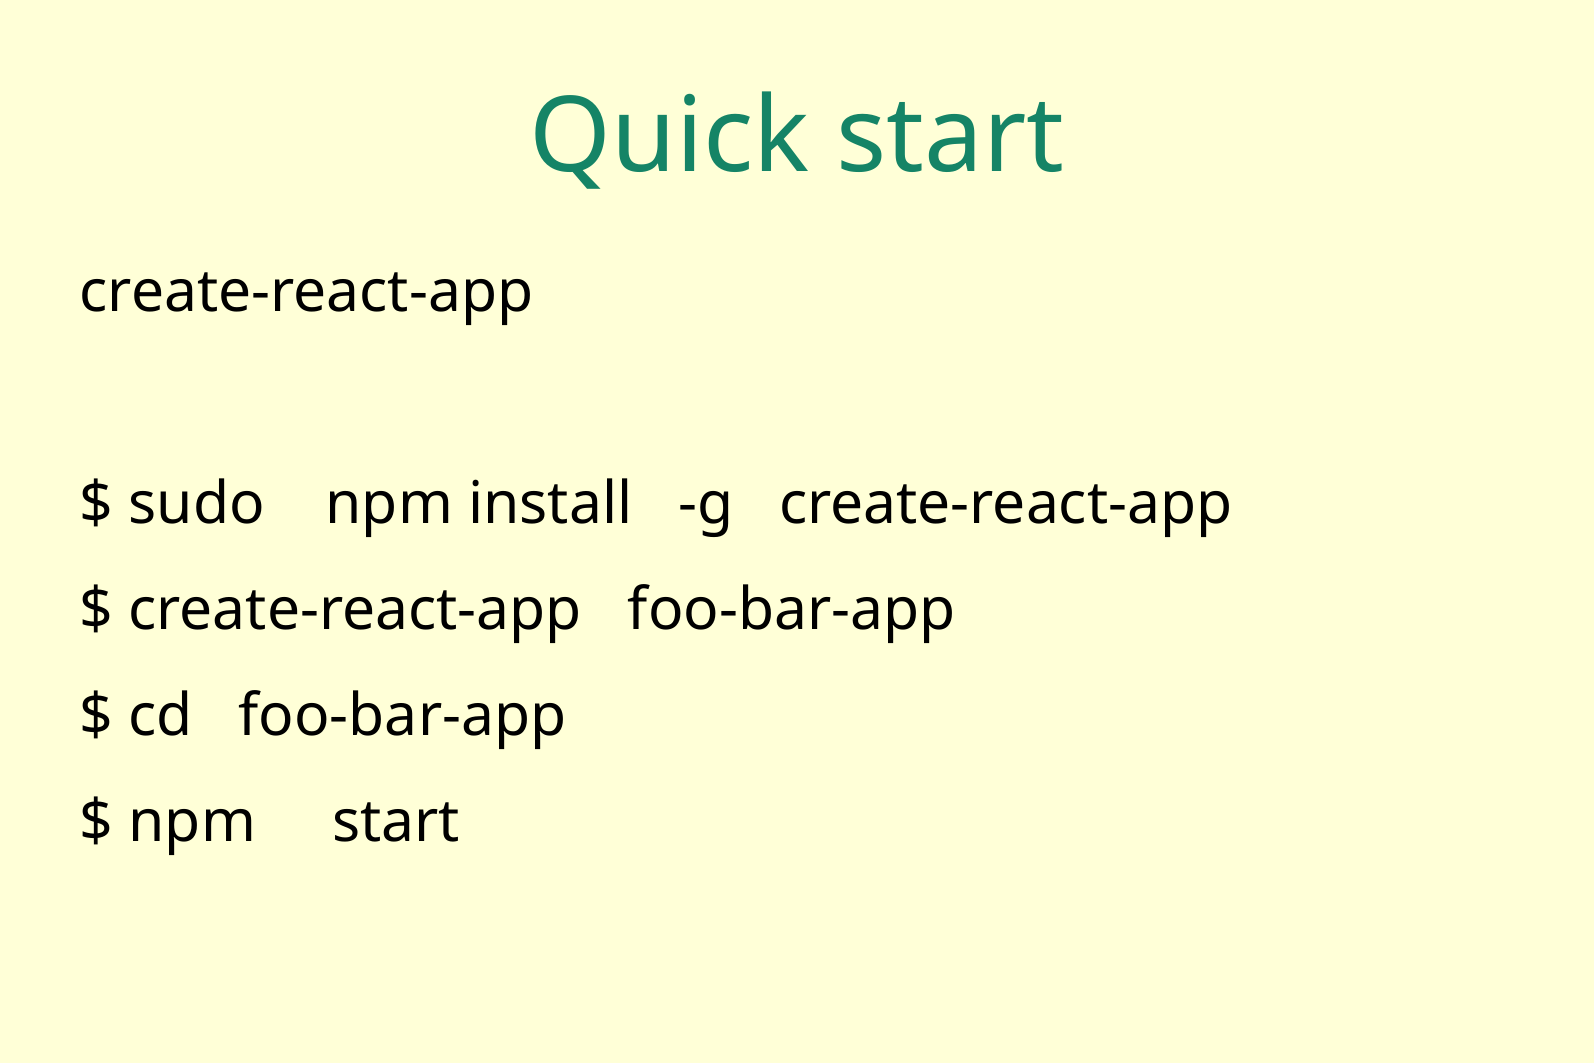

Quick start
# create-react-app
$ sudo npm install -g create-react-app
$ create-react-app foo-bar-app
$ cd foo-bar-app
$ npm start